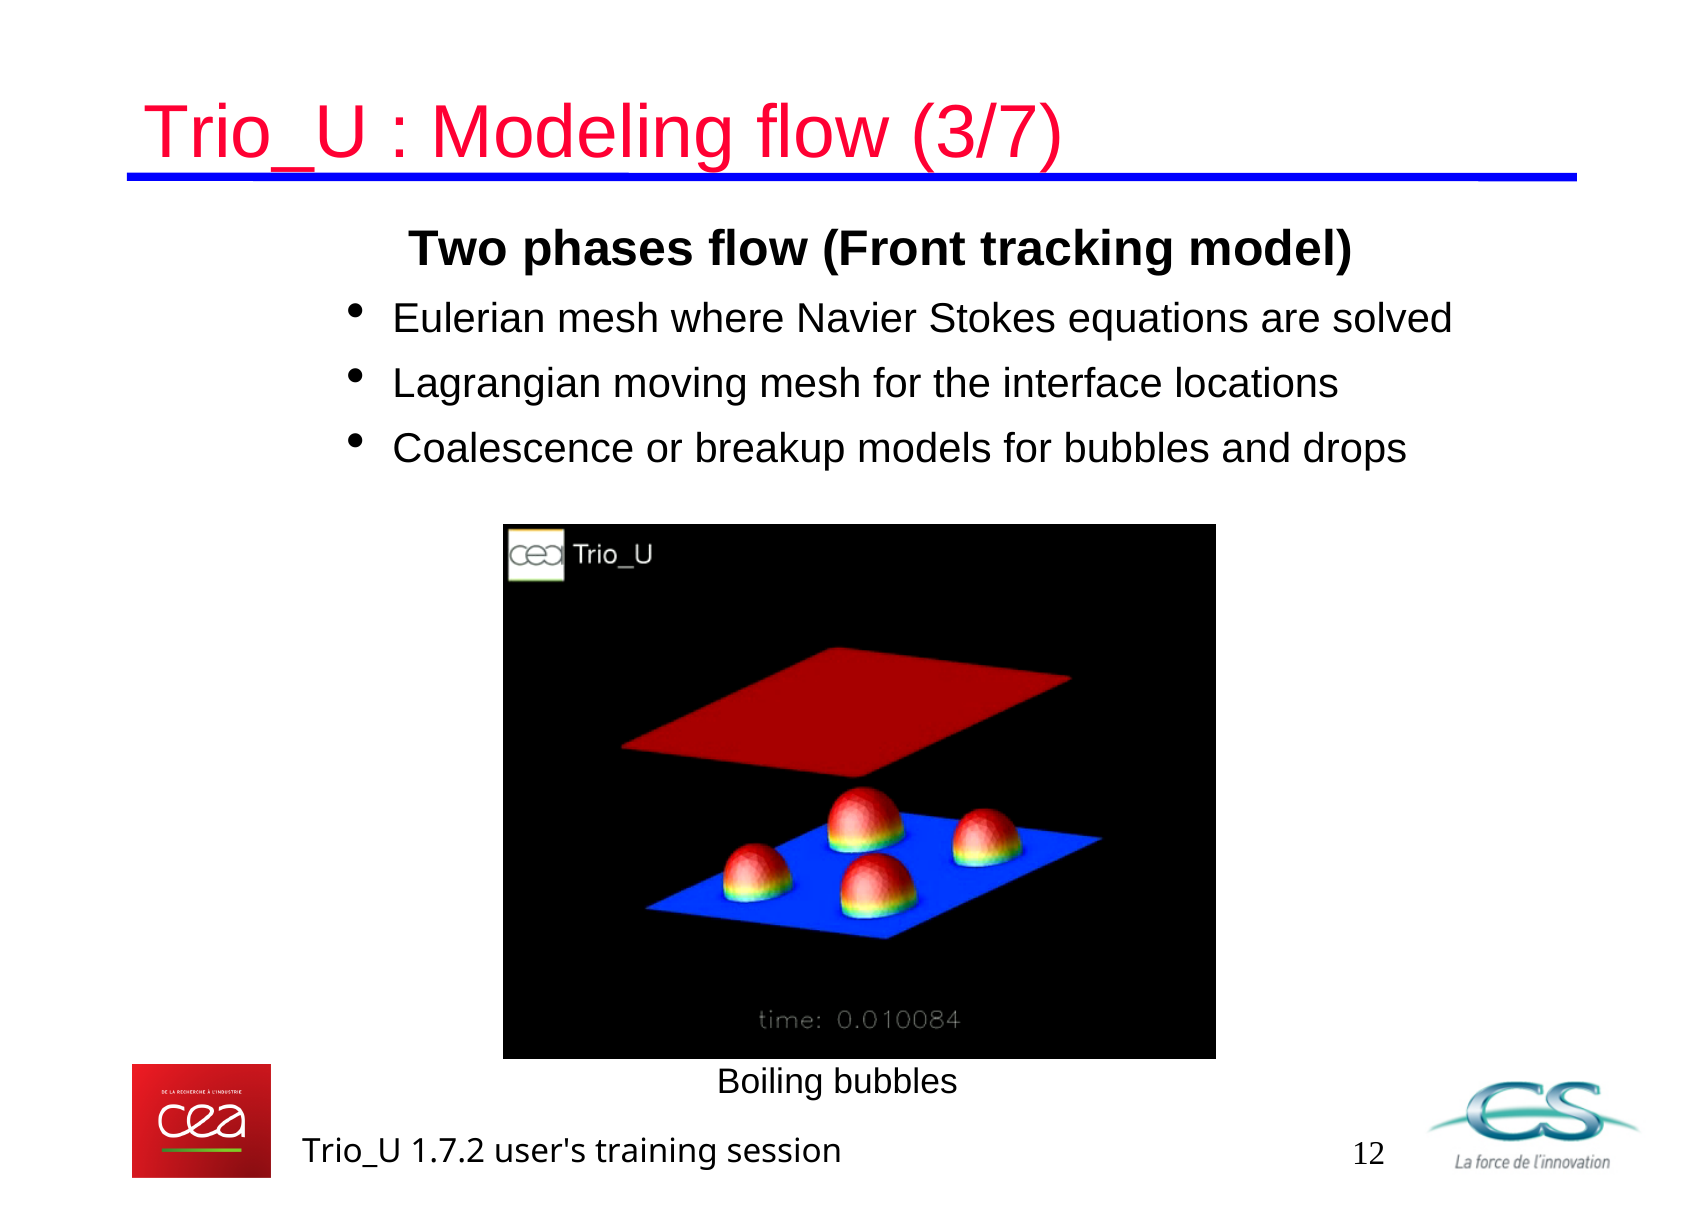

# Trio_U : Modeling flow (3/7)
 Two phases flow (Front tracking model)
Eulerian mesh where Navier Stokes equations are solved
Lagrangian moving mesh for the interface locations
Coalescence or breakup models for bubbles and drops
Boiling bubbles
Trio_U 1.7.2 user's training session
12